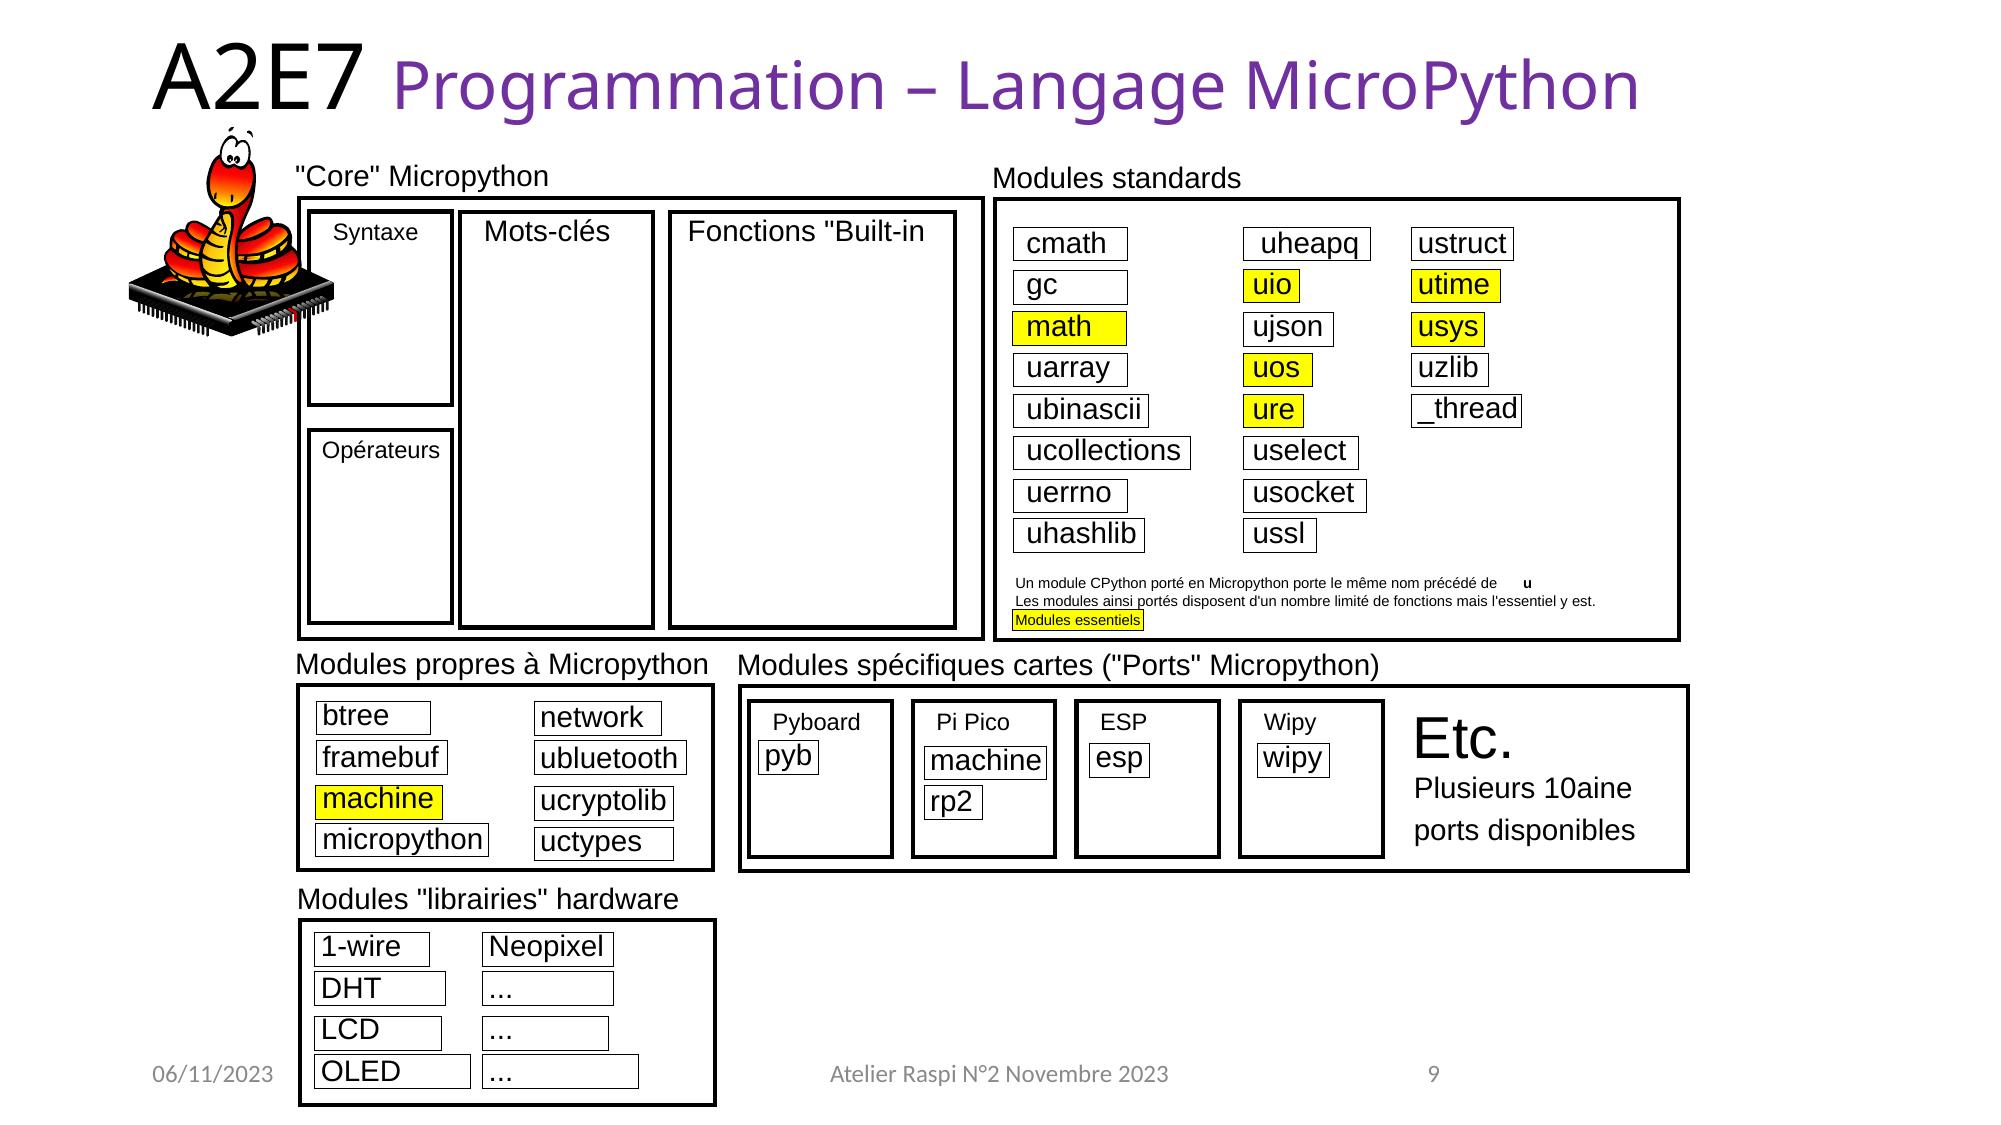

A2E7 Programmation – Langage MicroPython
06/11/2023
Atelier Raspi N°2 Novembre 2023
2